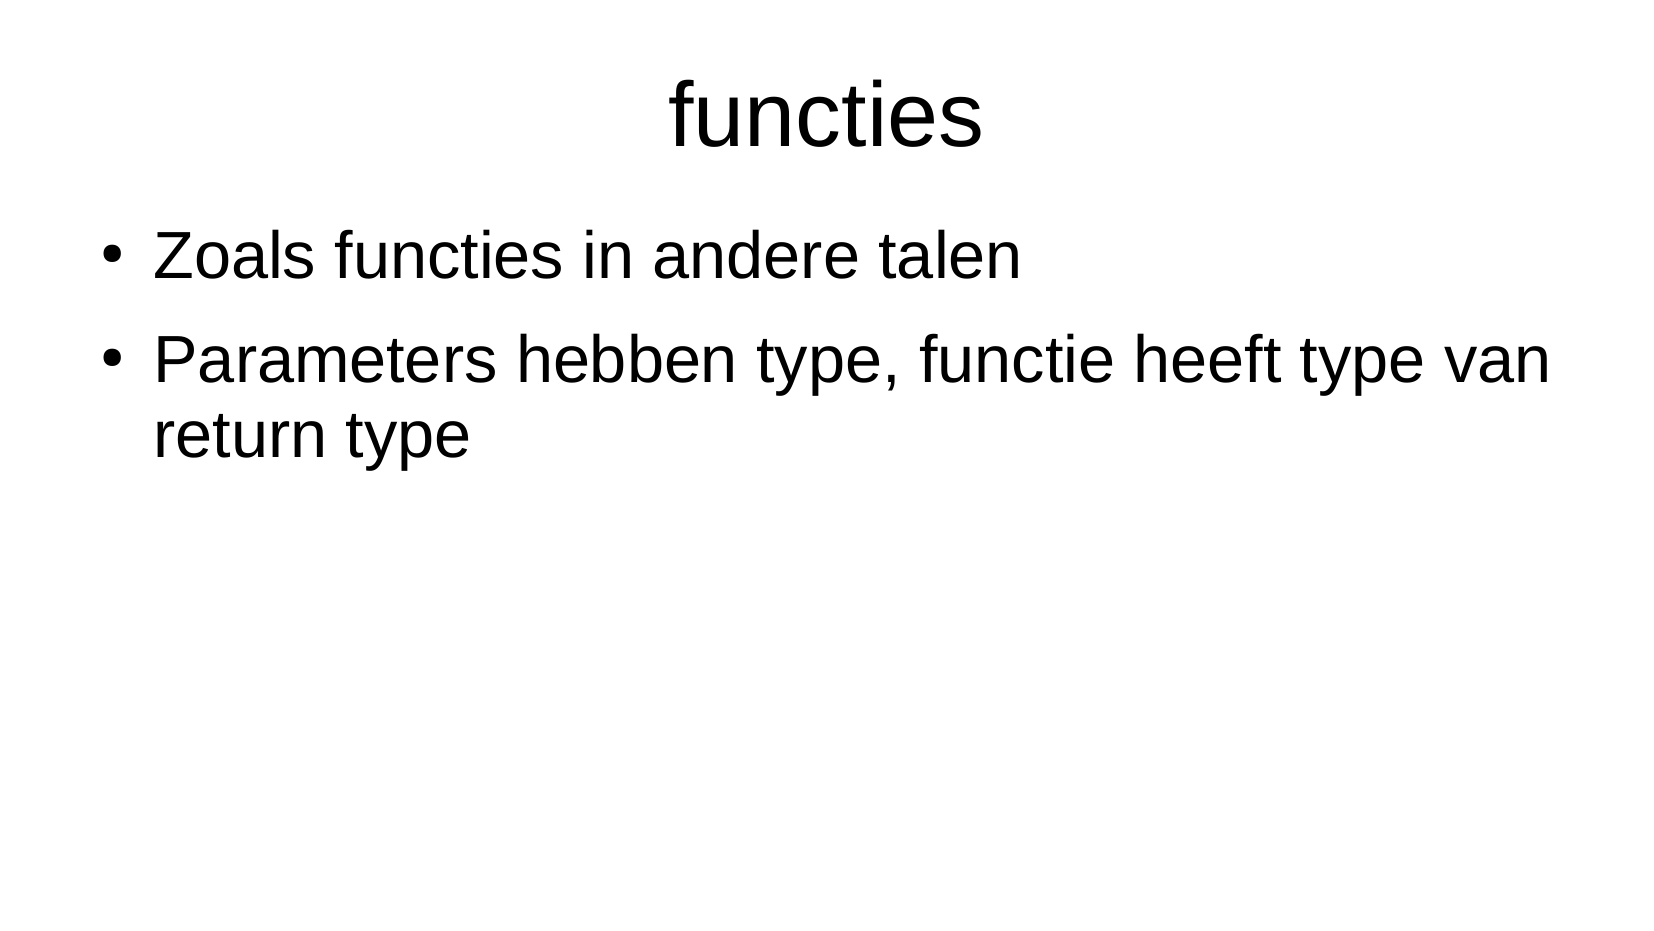

# functies
Zoals functies in andere talen
Parameters hebben type, functie heeft type van return type